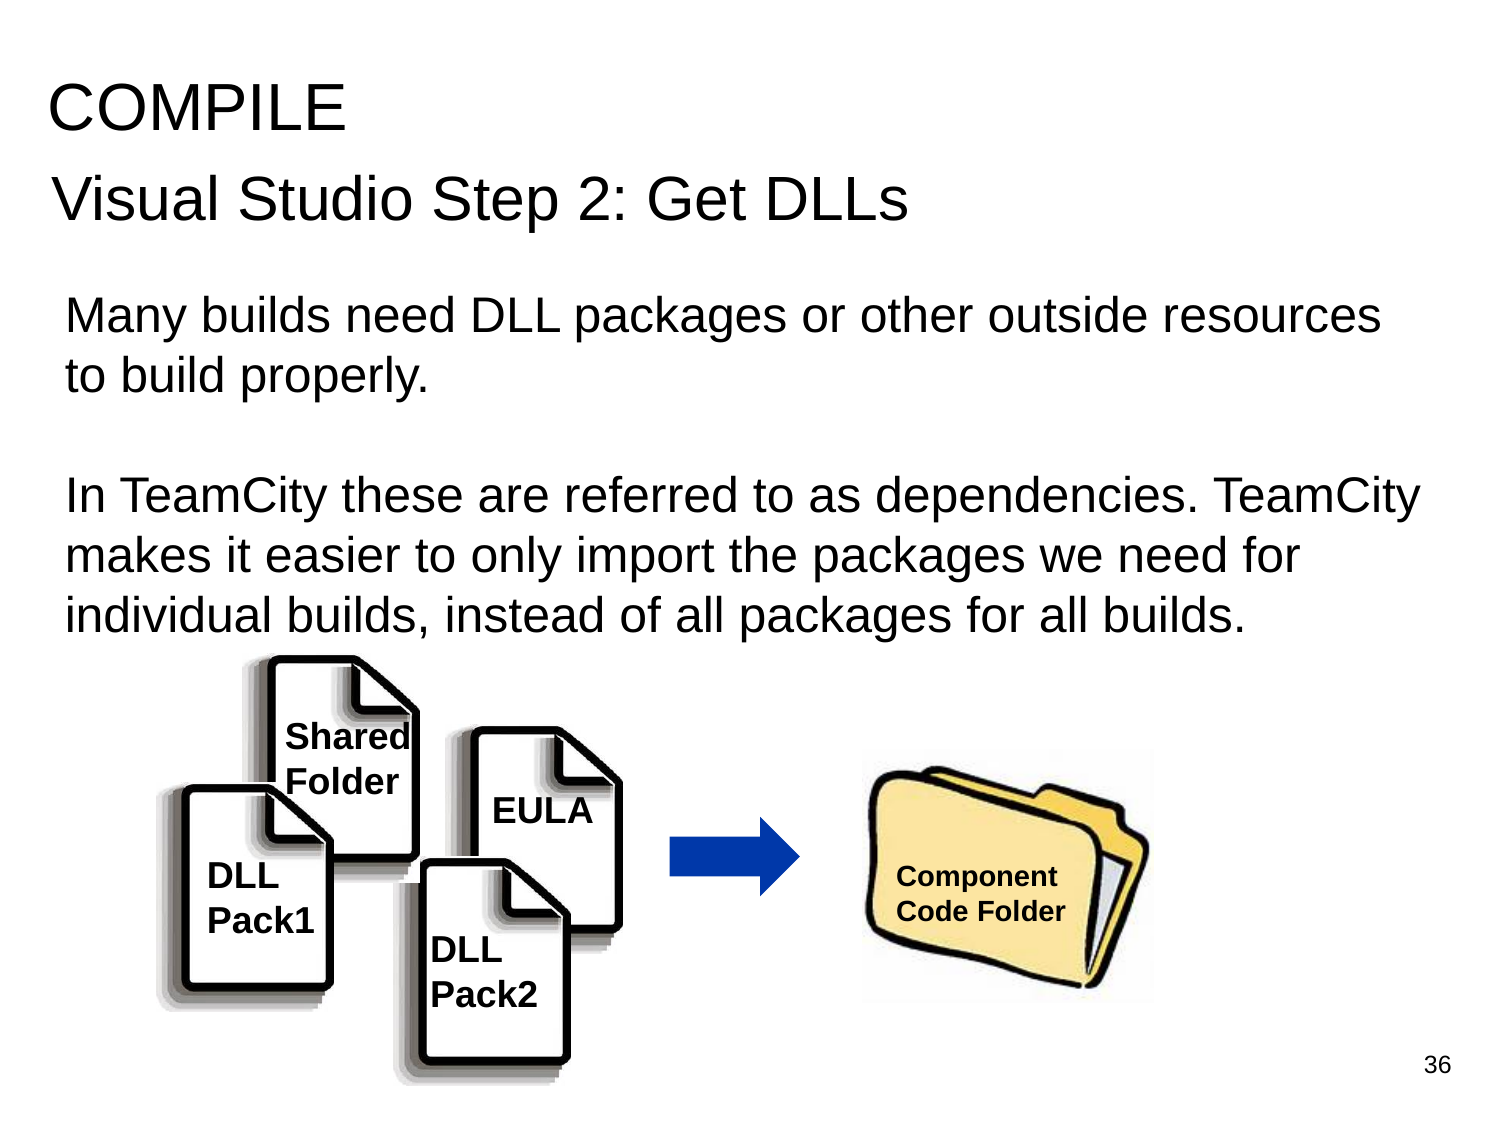

# Compile
Visual Studio Step 2: Get DLLs
Many builds need DLL packages or other outside resources to build properly.
In TeamCity these are referred to as dependencies. TeamCity makes it easier to only import the packages we need for individual builds, instead of all packages for all builds.
Shared Folder
EULA
DLL
Pack1
Component
Code Folder
DLL
Pack2